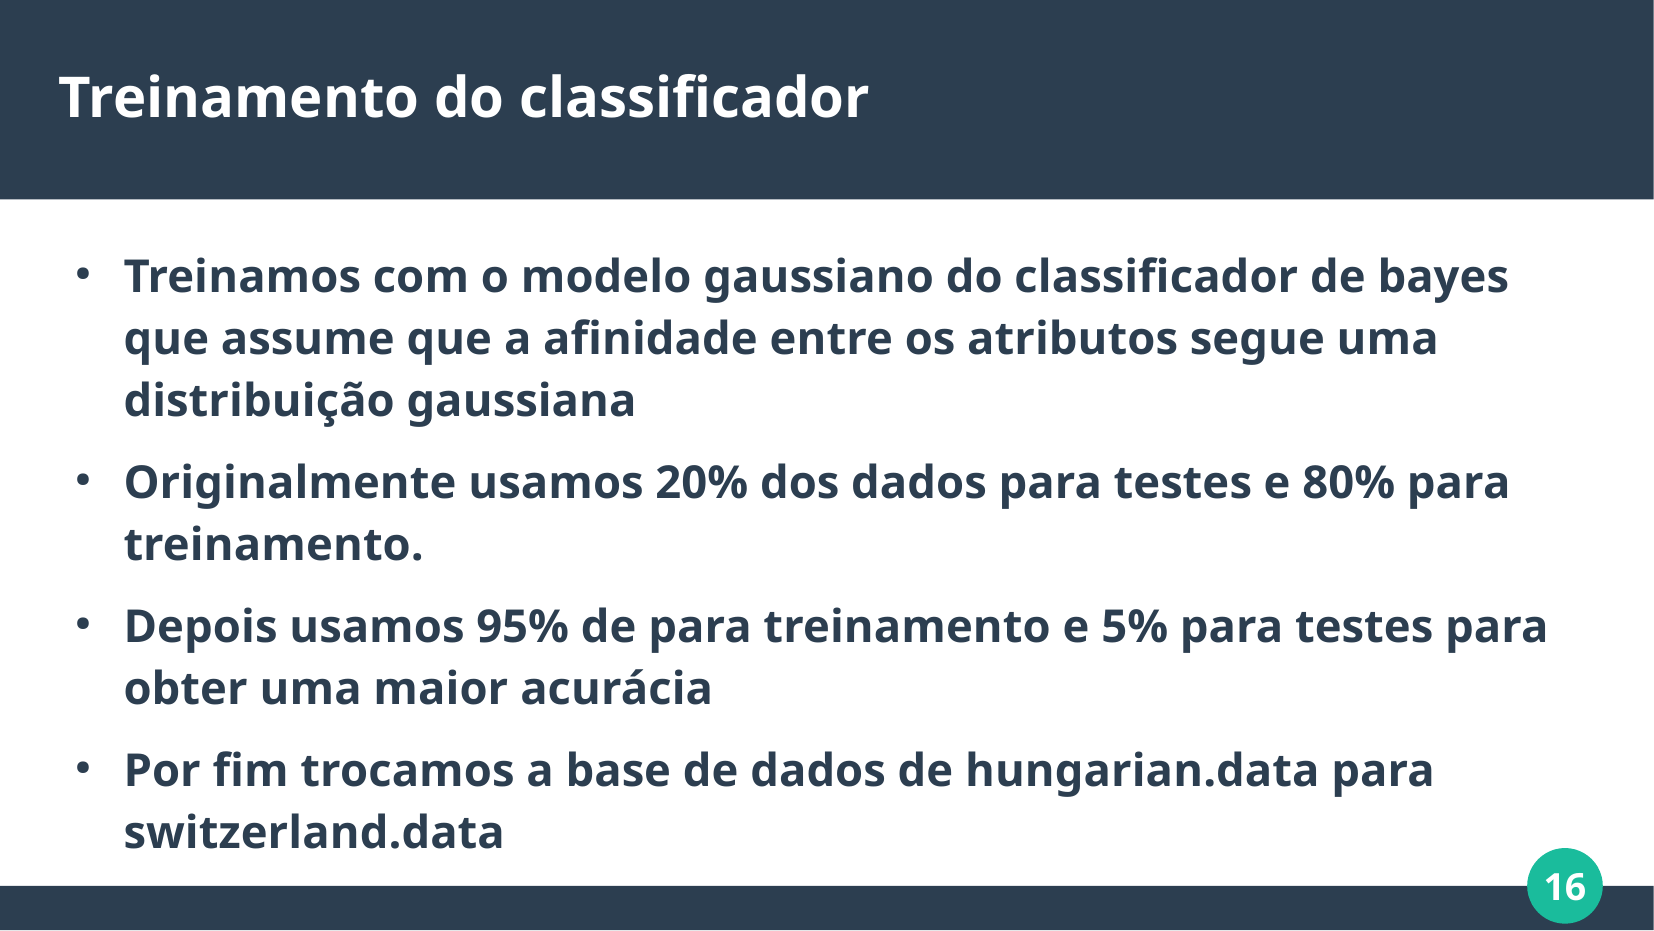

# Treinamento do classificador
Treinamos com o modelo gaussiano do classificador de bayes que assume que a afinidade entre os atributos segue uma distribuição gaussiana
Originalmente usamos 20% dos dados para testes e 80% para treinamento.
Depois usamos 95% de para treinamento e 5% para testes para obter uma maior acurácia
Por fim trocamos a base de dados de hungarian.data para switzerland.data